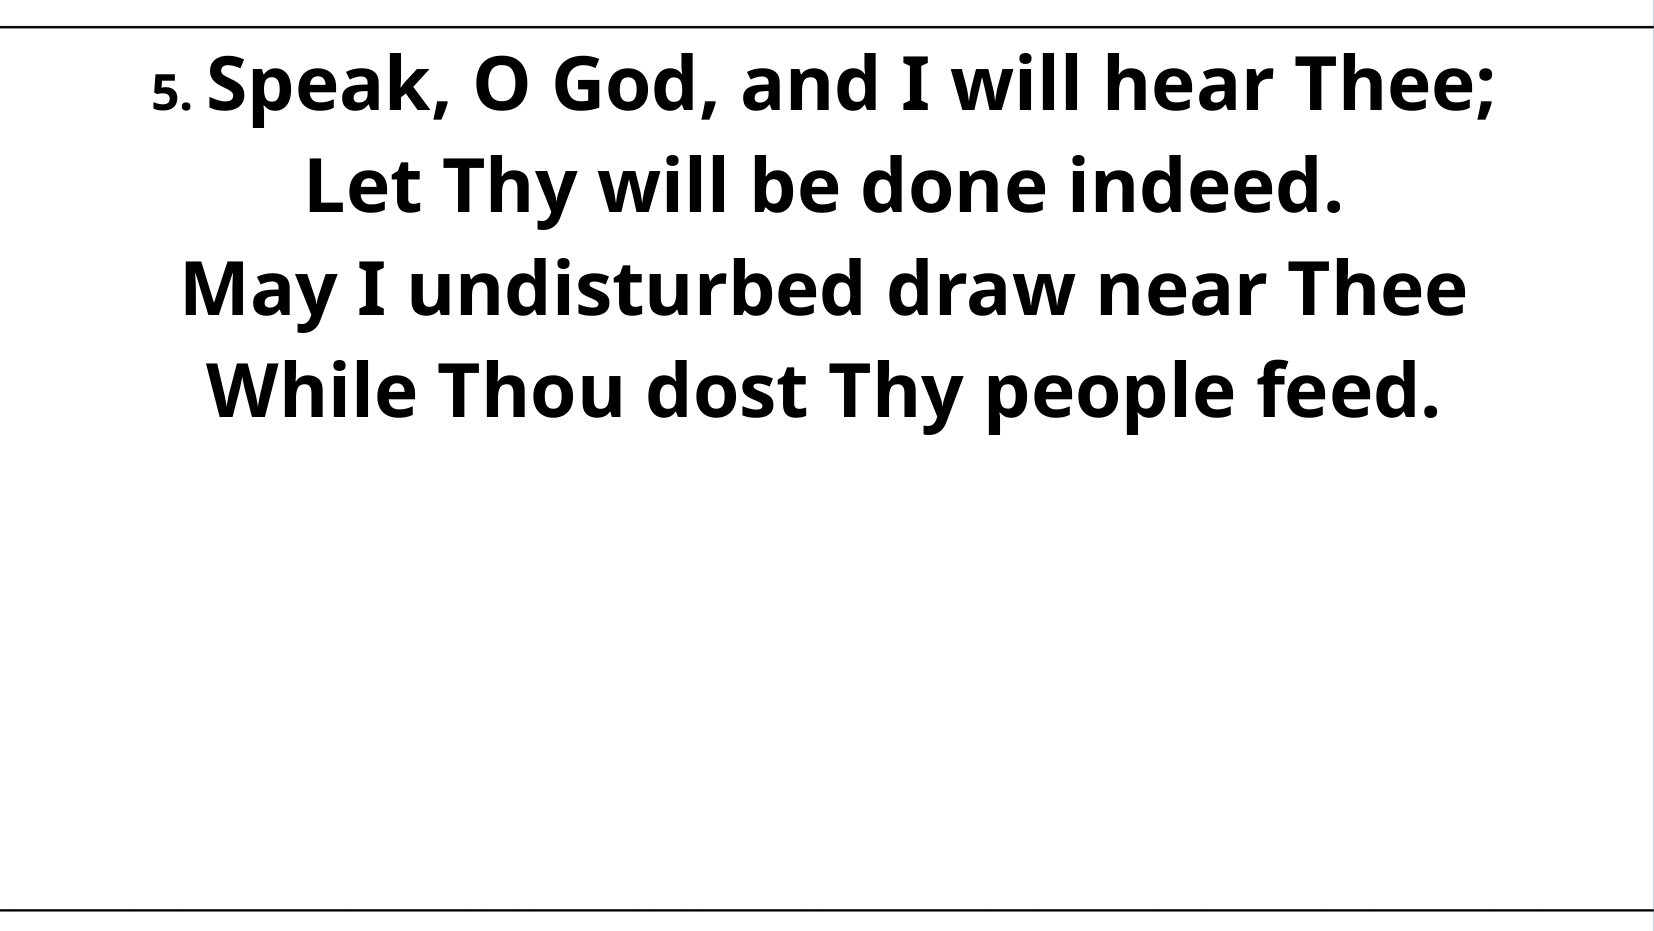

5. Speak, O God, and I will hear Thee;
Let Thy will be done indeed.
May I undisturbed draw near Thee
While Thou dost Thy people feed.